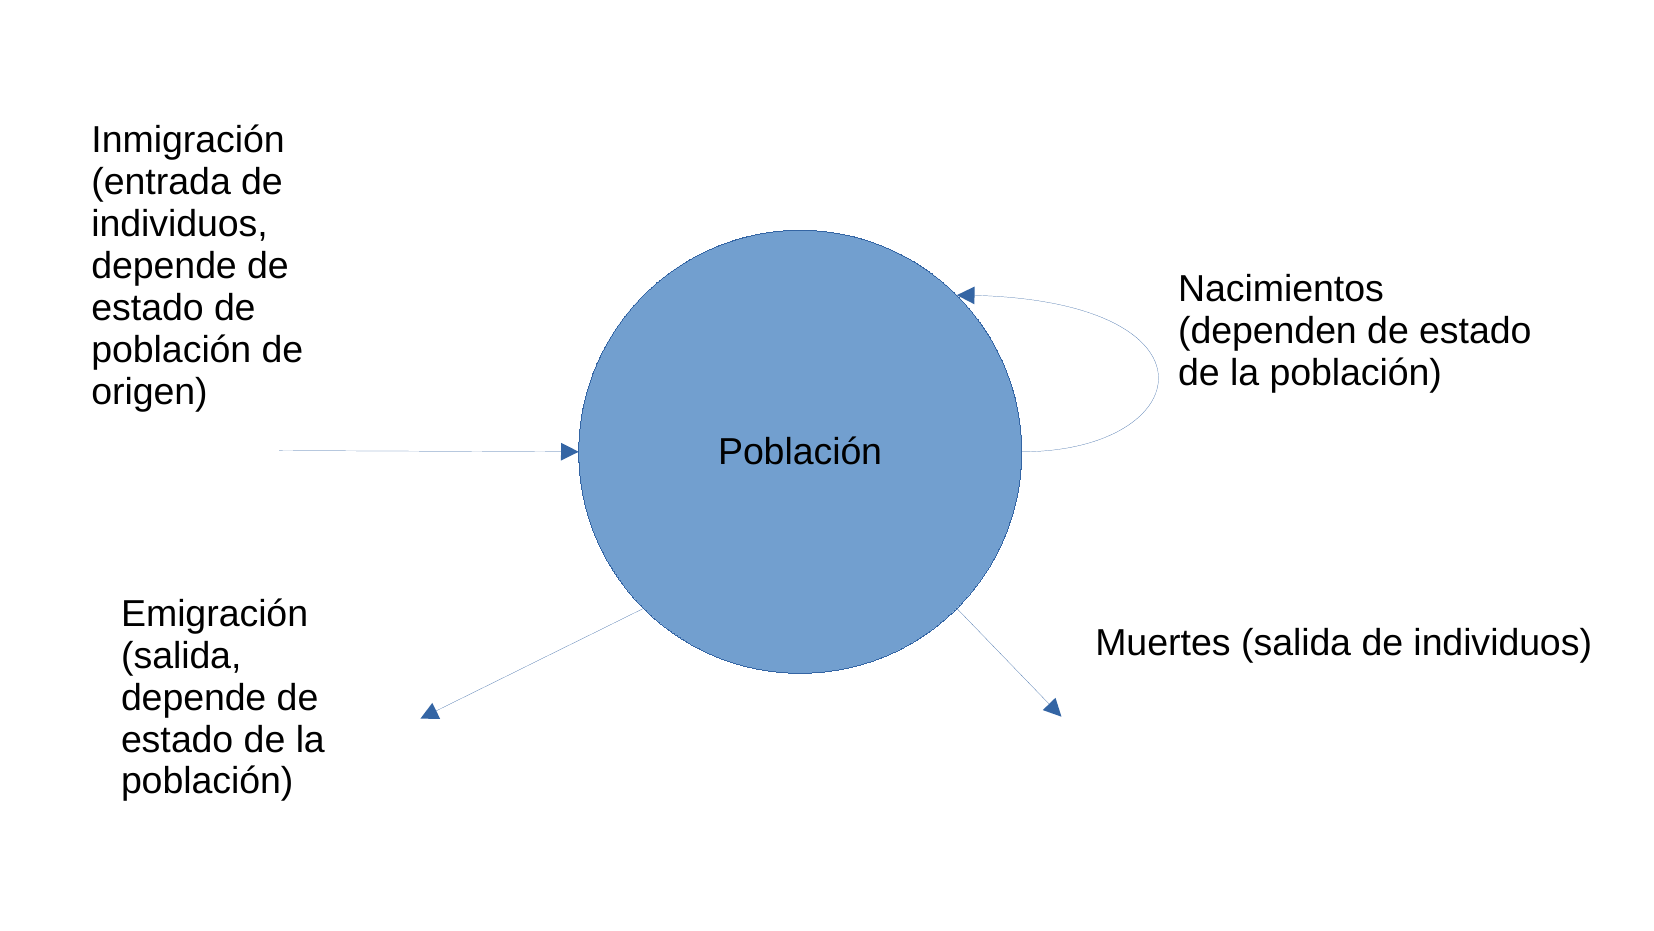

Inmigración (entrada de individuos, depende de estado de población de origen)
Población
Nacimientos (dependen de estado de la población)
Emigración (salida, depende de estado de la población)
Muertes (salida de individuos)